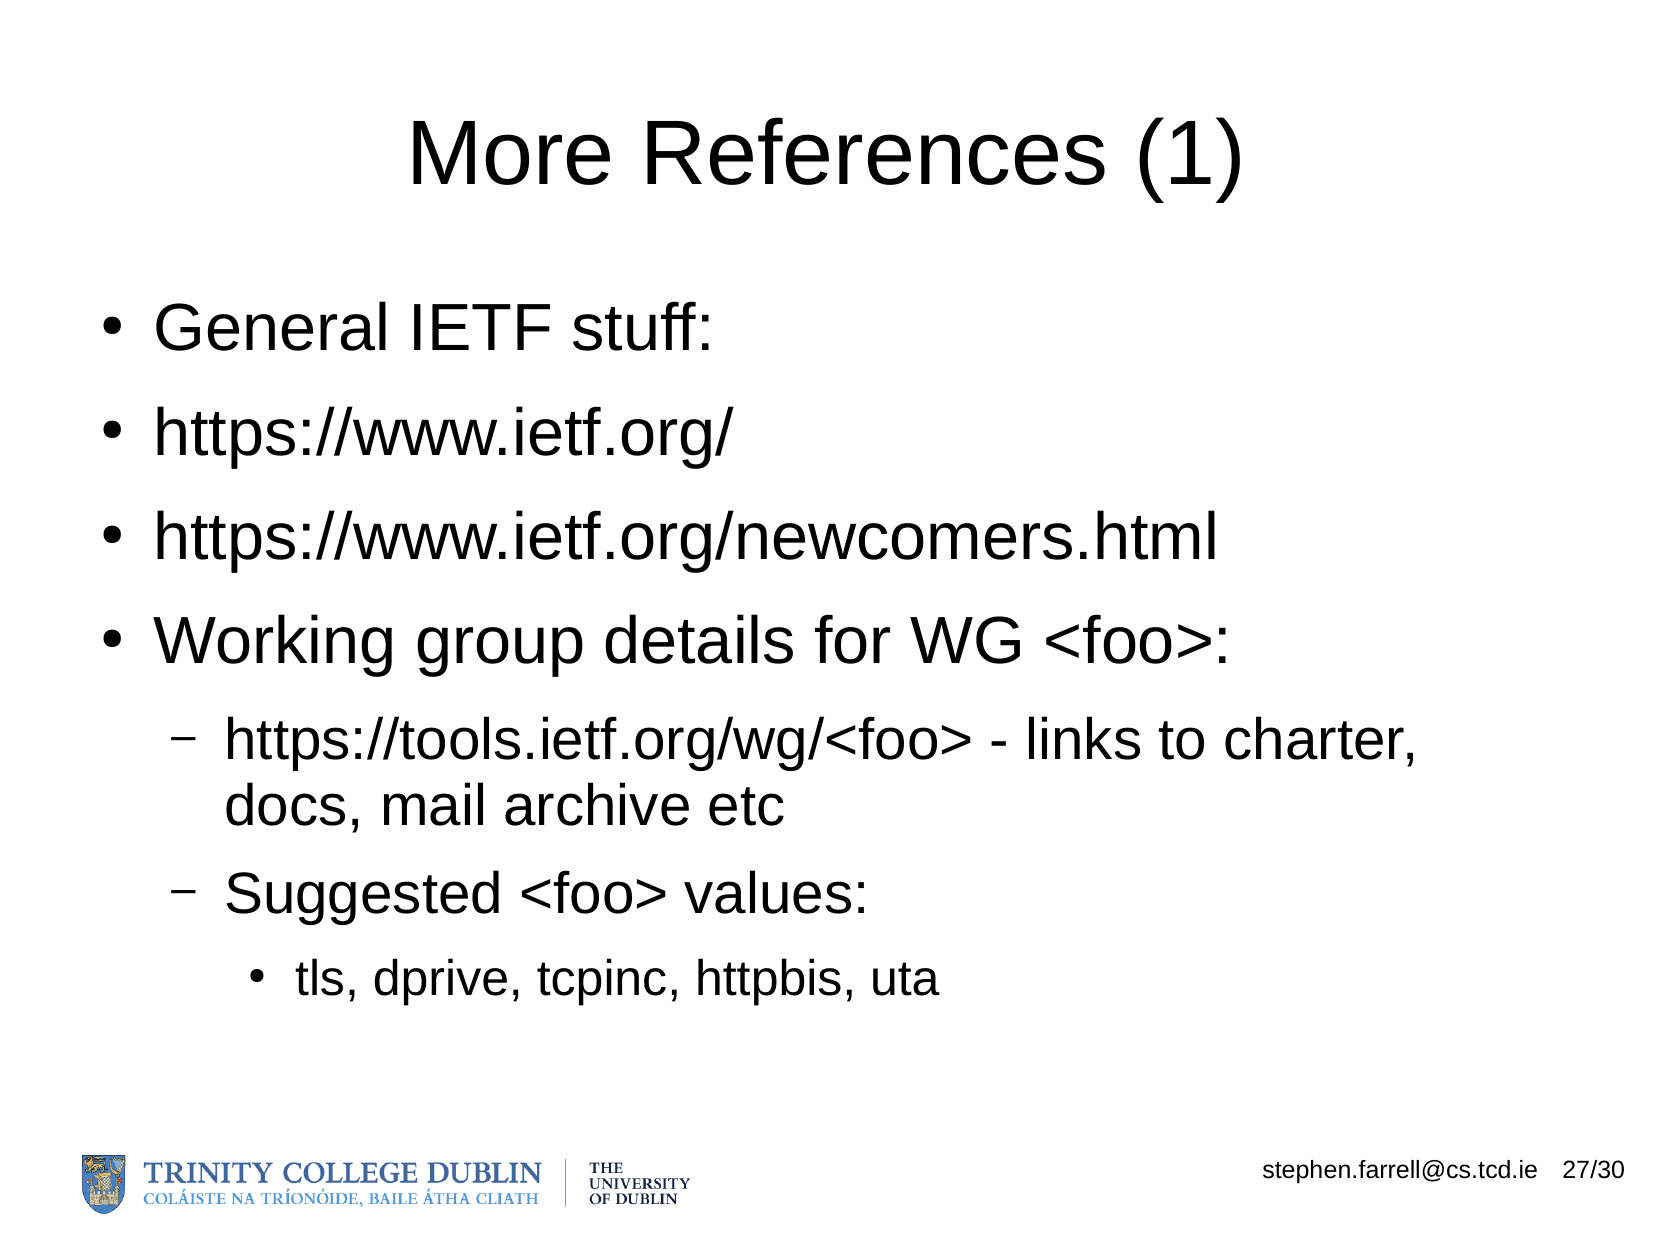

# More References (1)
General IETF stuff:
https://www.ietf.org/
https://www.ietf.org/newcomers.html
Working group details for WG <foo>:
https://tools.ietf.org/wg/<foo> - links to charter, docs, mail archive etc
Suggested <foo> values:
tls, dprive, tcpinc, httpbis, uta